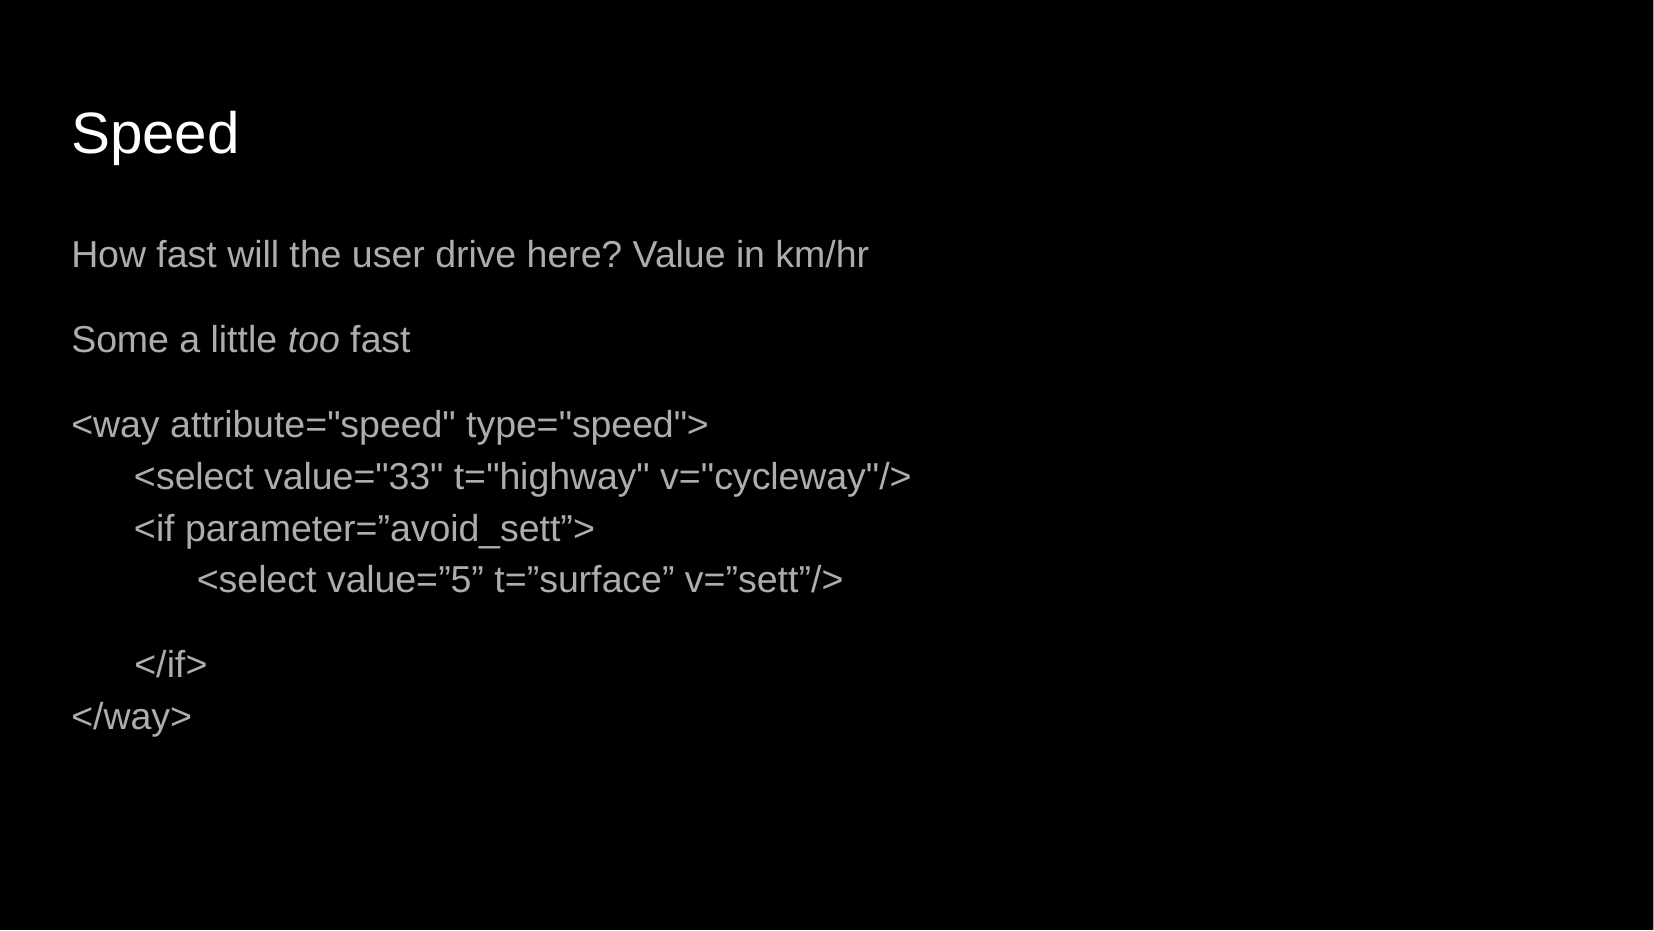

# Speed
How fast will the user drive here? Value in km/hr
Some a little too fast
<way attribute="speed" type="speed">
 <select value="33" t="highway" v="cycleway"/>
 <if parameter=”avoid_sett”>
 <select value=”5” t=”surface” v=”sett”/>
 </if>
</way>